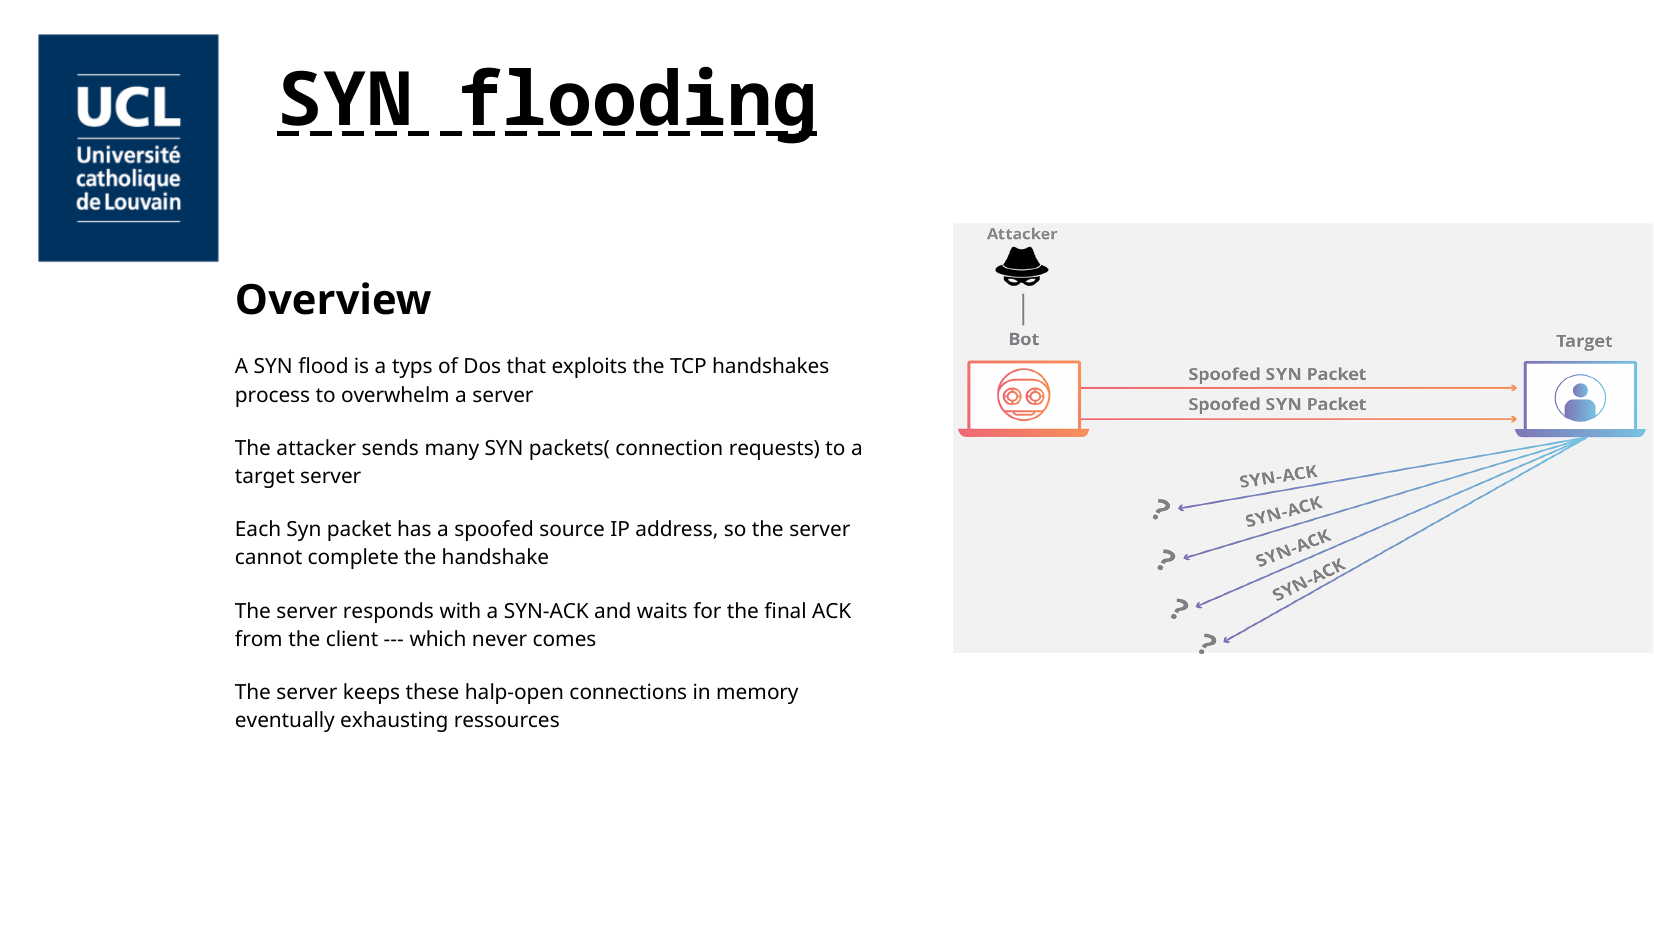

SYN flooding
Overview
A SYN flood is a typs of Dos that exploits the TCP handshakes process to overwhelm a server
The attacker sends many SYN packets( connection requests) to a target server
Each Syn packet has a spoofed source IP address, so the server cannot complete the handshake
The server responds with a SYN-ACK and waits for the final ACK from the client --- which never comes
The server keeps these halp-open connections in memory eventually exhausting ressources